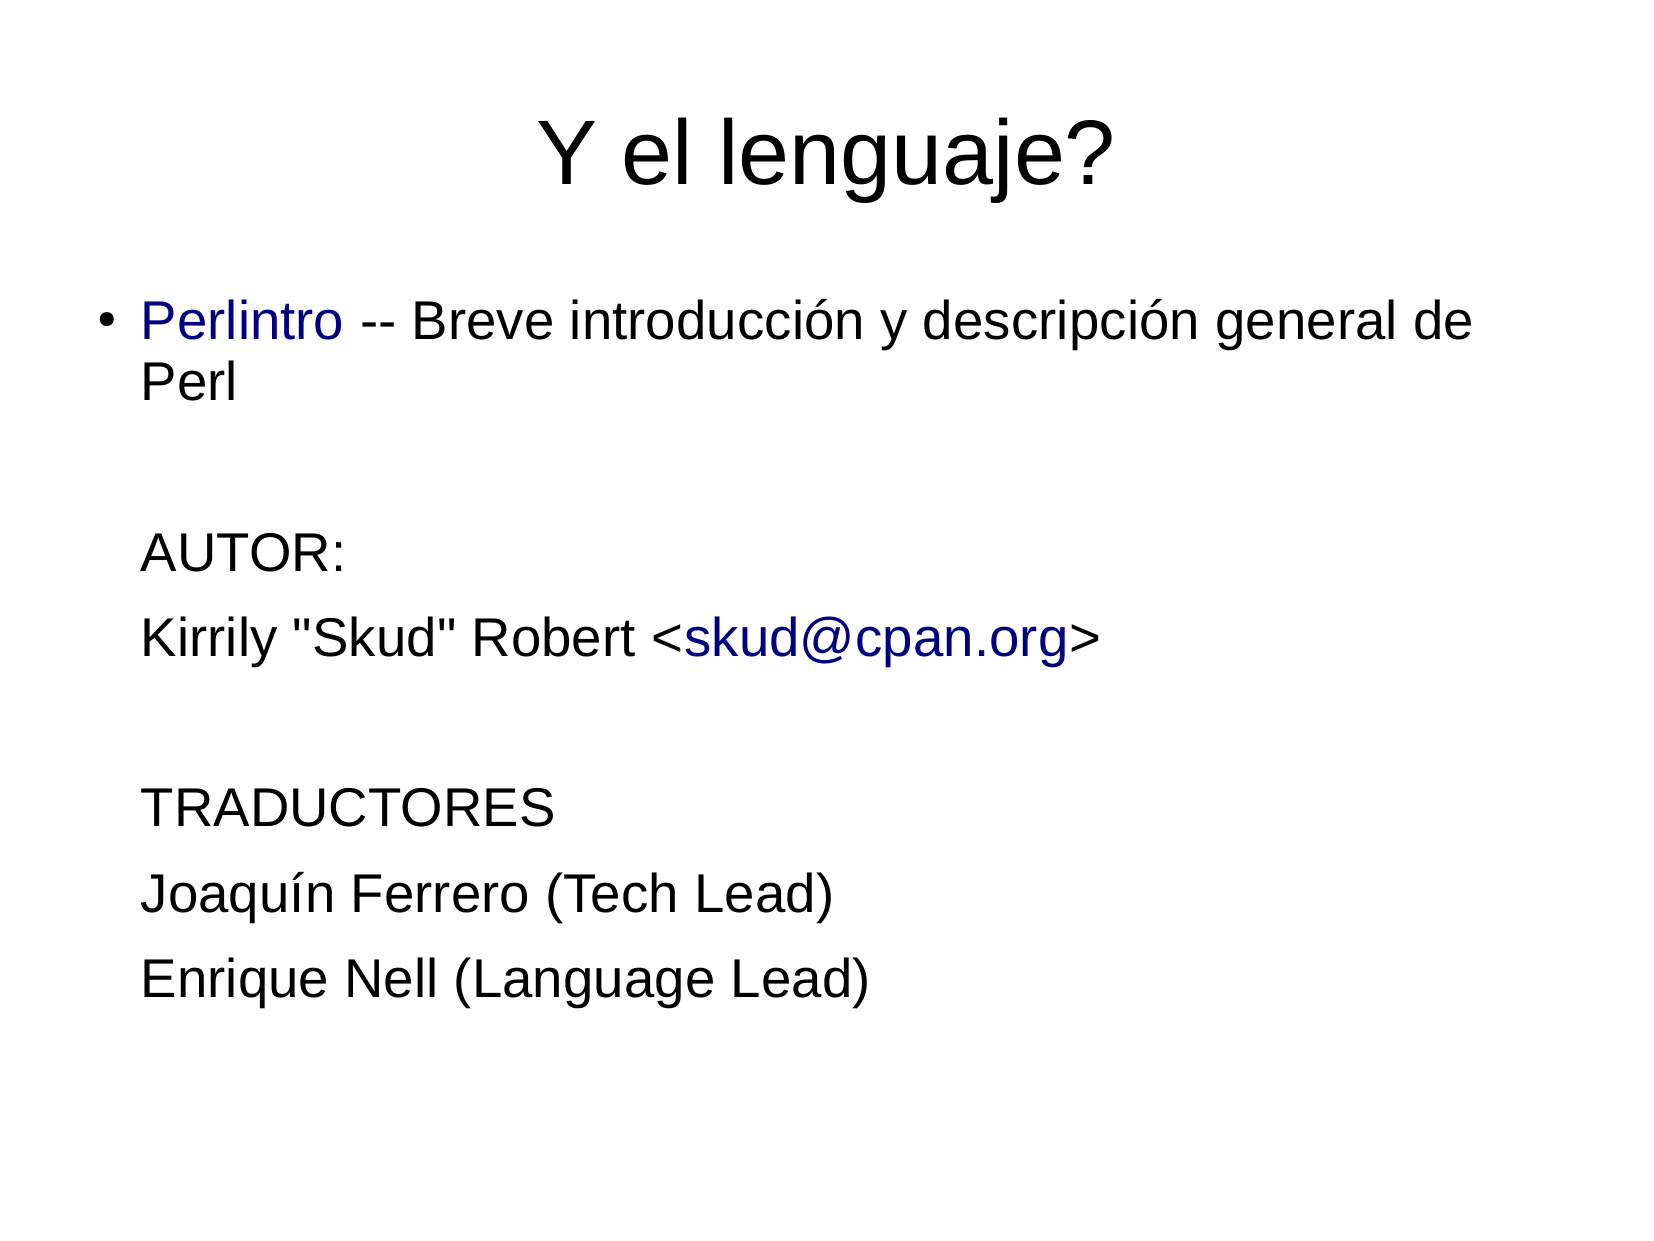

# Y el lenguaje?
Perlintro -- Breve introducción y descripción general de Perl
AUTOR:
Kirrily "Skud" Robert <skud@cpan.org>
TRADUCTORES
Joaquín Ferrero (Tech Lead)
Enrique Nell (Language Lead)